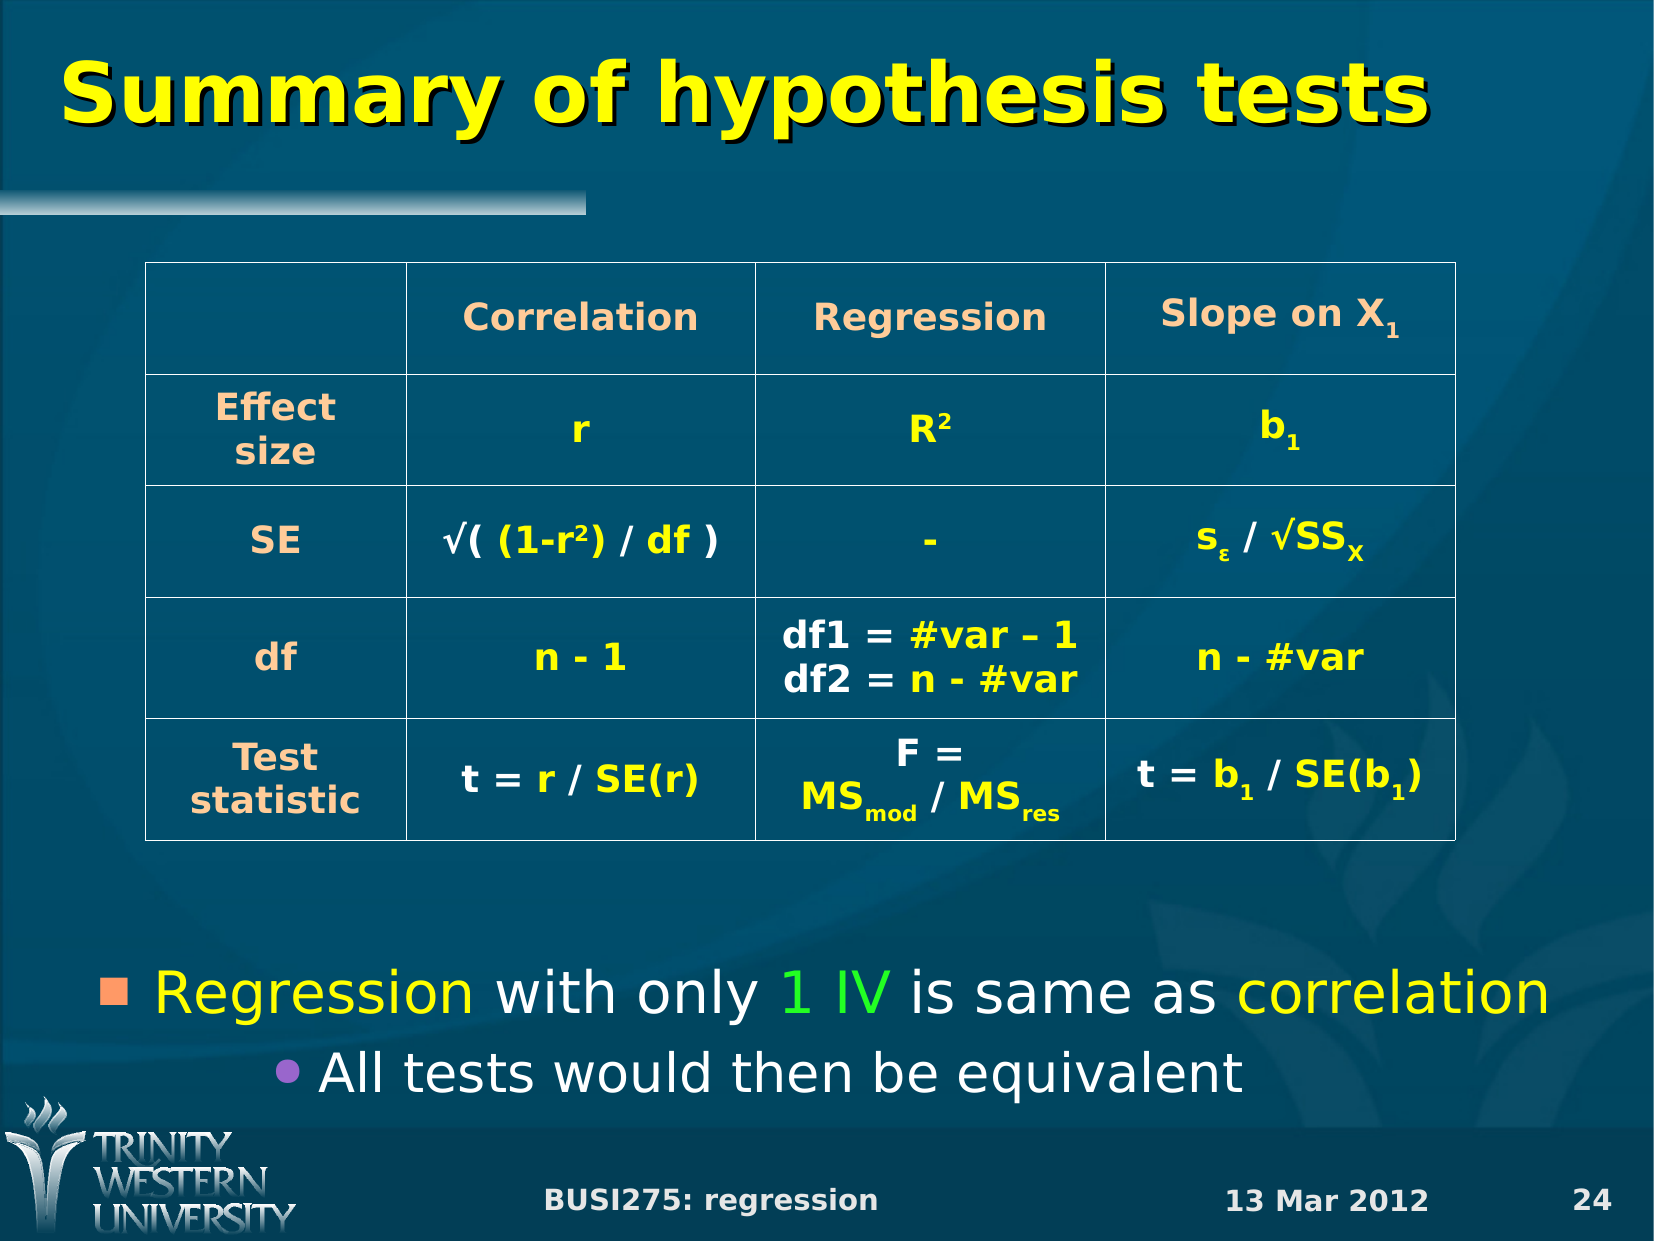

# Summary of hypothesis tests
| | Correlation | Regression | Slope on X1 |
| --- | --- | --- | --- |
| Effect size | r | R2 | b1 |
| SE | √( (1-r2) / df ) | - | sε / √SSX |
| df | n - 1 | df1 = #var – 1 df2 = n - #var | n - #var |
| Test statistic | t = r / SE(r) | F = MSmod / MSres | t = b1 / SE(b1) |
Regression with only 1 IV is same as correlation
All tests would then be equivalent
BUSI275: regression
13 Mar 2012
24